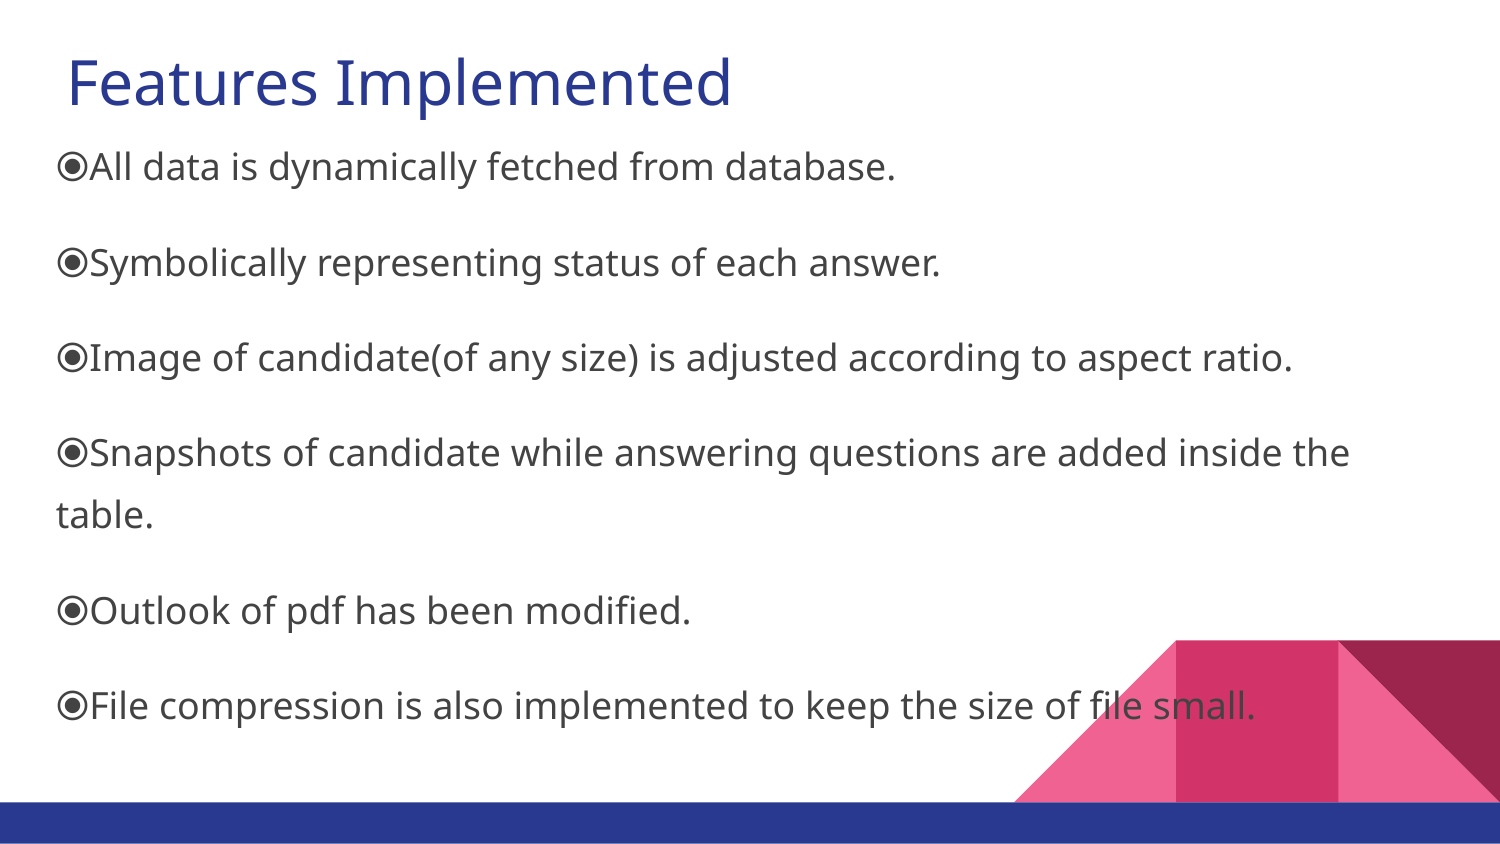

# Features Implemented
⦿All data is dynamically fetched from database.
⦿Symbolically representing status of each answer.
⦿Image of candidate(of any size) is adjusted according to aspect ratio.
⦿Snapshots of candidate while answering questions are added inside the table.
⦿Outlook of pdf has been modified.
⦿File compression is also implemented to keep the size of file small.